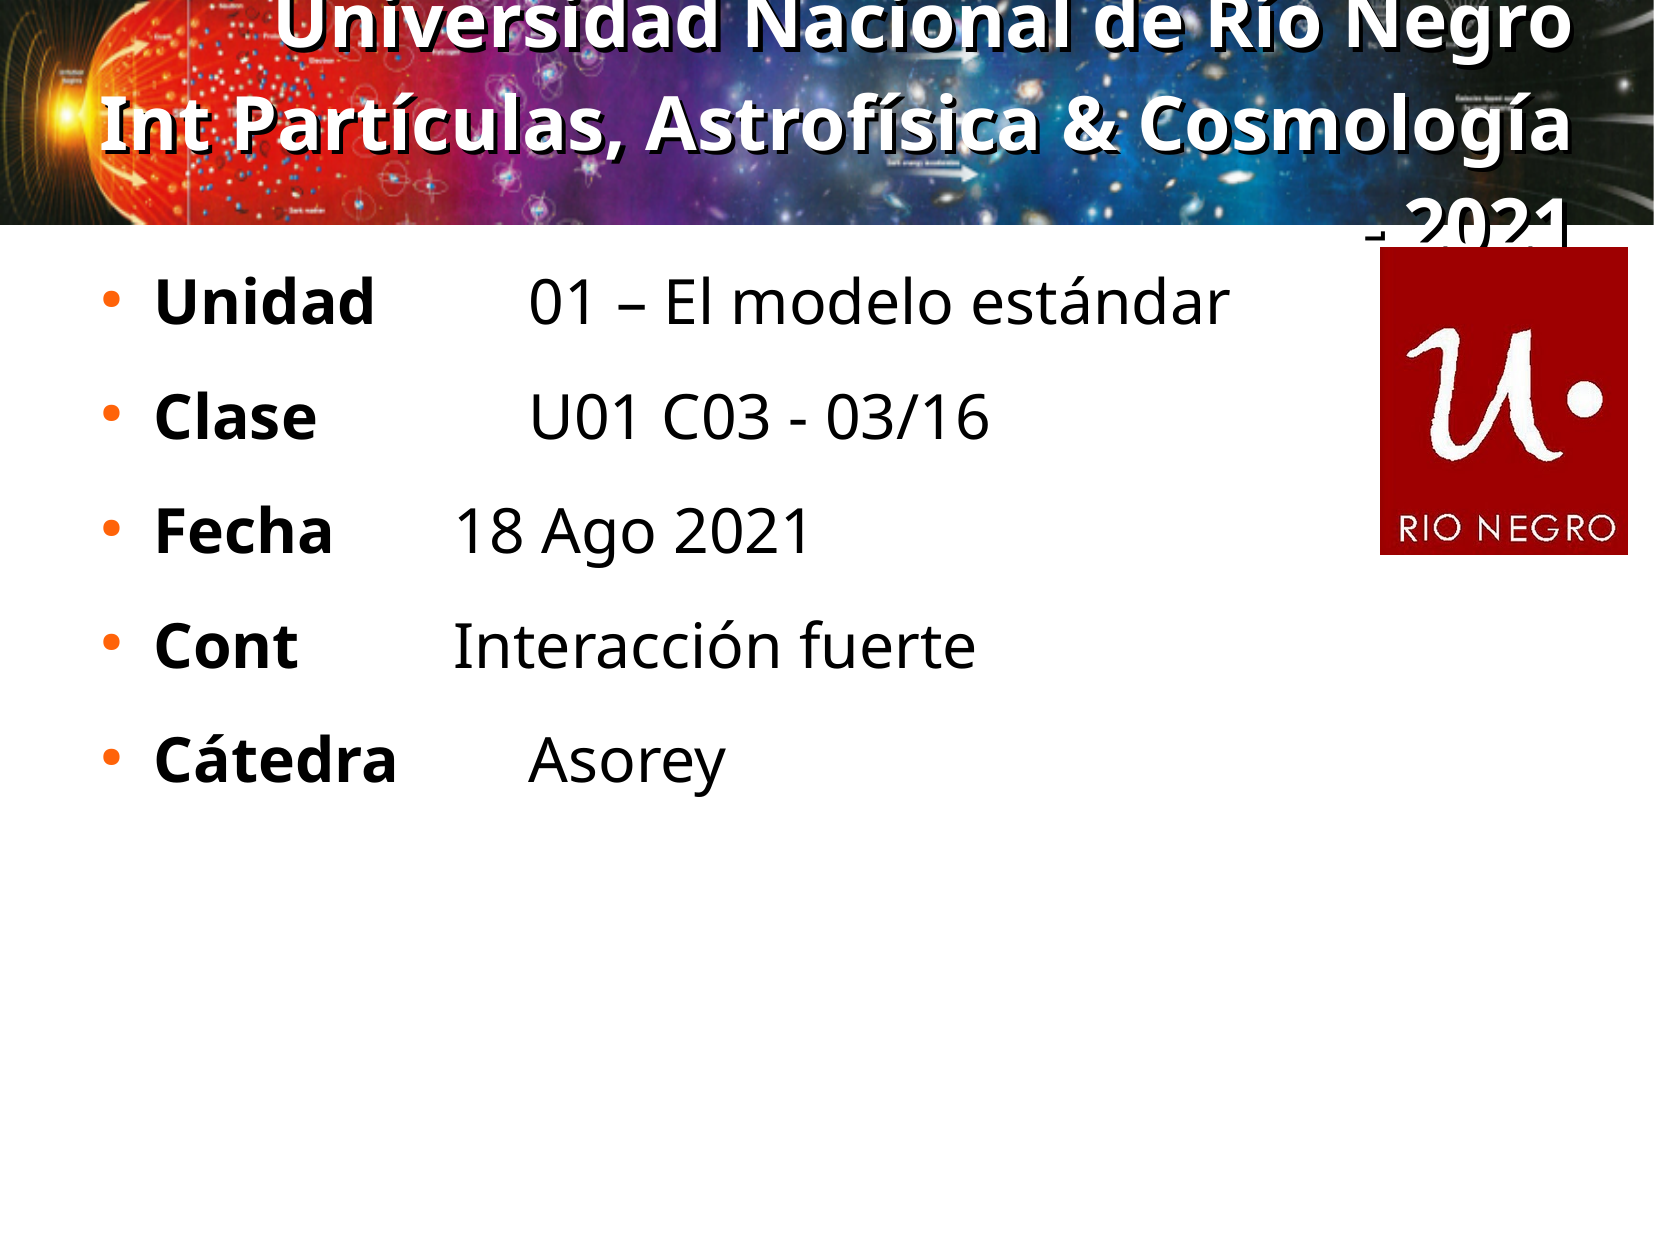

# Universidad Nacional de Río Negro Int Partículas, Astrofísica & Cosmología - 2021
Unidad 		01 – El modelo estándar
Clase			U01 C03 - 03/16
Fecha		18 Ago 2021
Cont			Interacción fuerte
Cátedra		Asorey